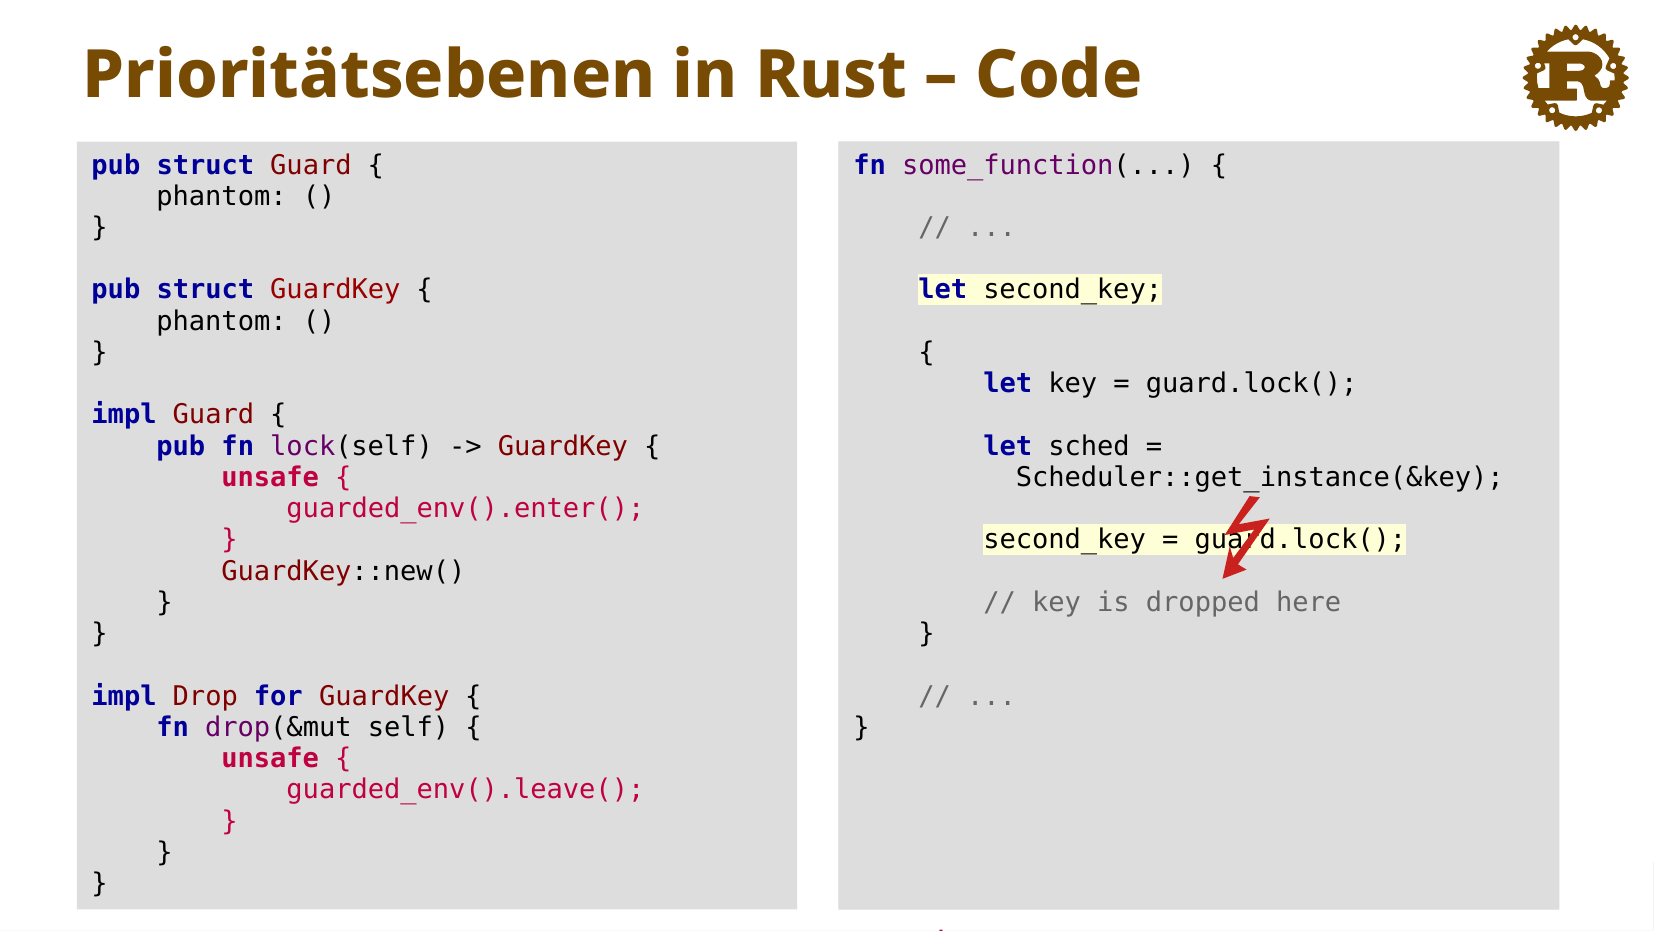

# Prioritätsebenen in Rust – Code
pub struct Guard {
 phantom: ()
}
pub struct GuardKey {
 phantom: ()
}
impl Guard {
 pub fn lock(self) -> GuardKey {
 unsafe {
 guarded_env().enter();
 }
 GuardKey::new()
 }
}
impl Drop for GuardKey {
 fn drop(&mut self) {
 unsafe {
 guarded_env().leave();
 }
 }
}
fn some_function(...) {
 // ...
 {
 let key = guard.lock();
 let sched =
 Scheduler::get_instance(&key);
 sched.sleep(1000);
 // key is dropped here
 }
 // ...
}
fn some_function(...) {
 // ...
 let moved_sched;
 {
 let key = guard.lock();
 let sched =
 Scheduler::get_instance(&key);
 moved_sched = sched;
 // key is dropped here
 }
 // ...
}
fn some_function(...) {
 // ...
 let second_key;
 {
 let key = guard.lock();
 let sched =
 Scheduler::get_instance(&key);
 second_key = guard.lock();
 // key is dropped here
 }
 // ...
}
get_instance liefert eine Referenz
( &'a mut scheduler_inst )
→ Die Lebenszeit ist die von &'a key
Rust-Meetup 09.07.2019, Flo Rommel
21